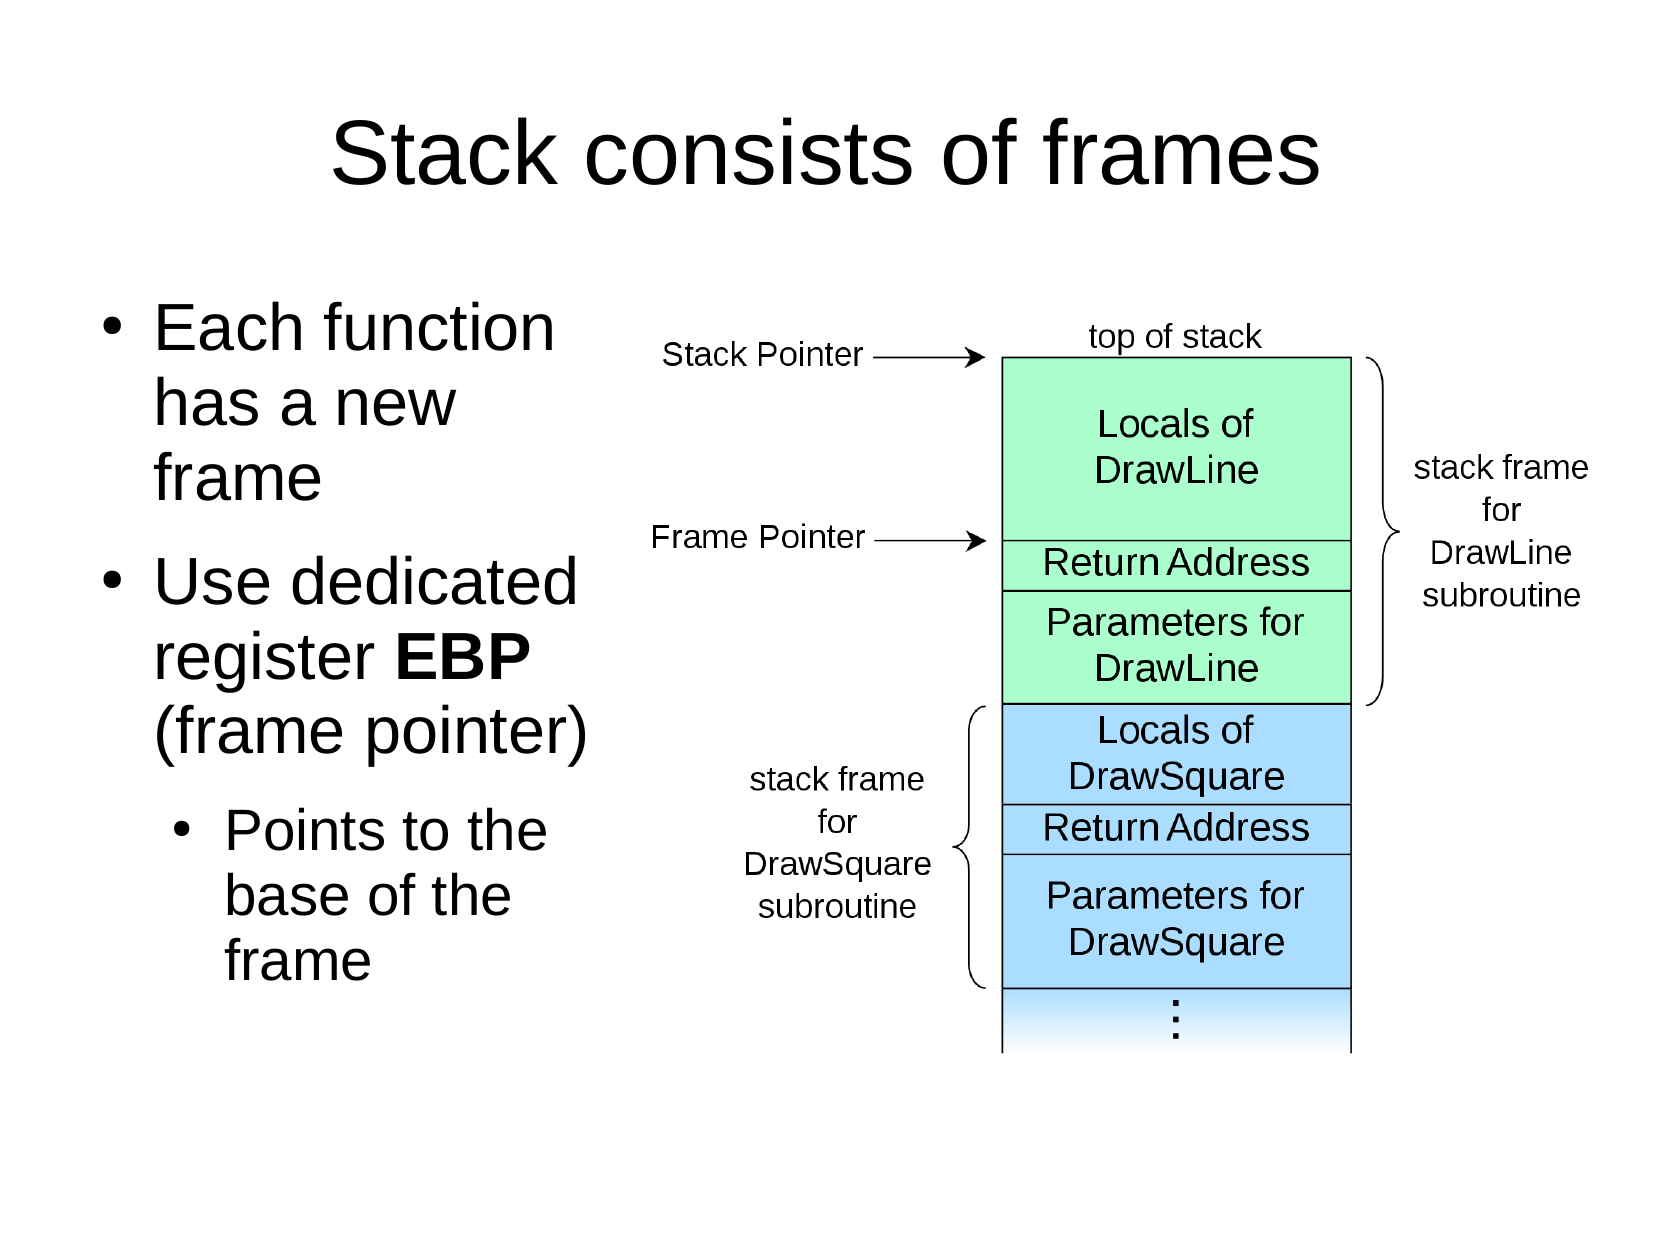

# Stack consists of frames
Each function has a new frame
Use dedicated register EBP (frame pointer)
Points to the base of the frame